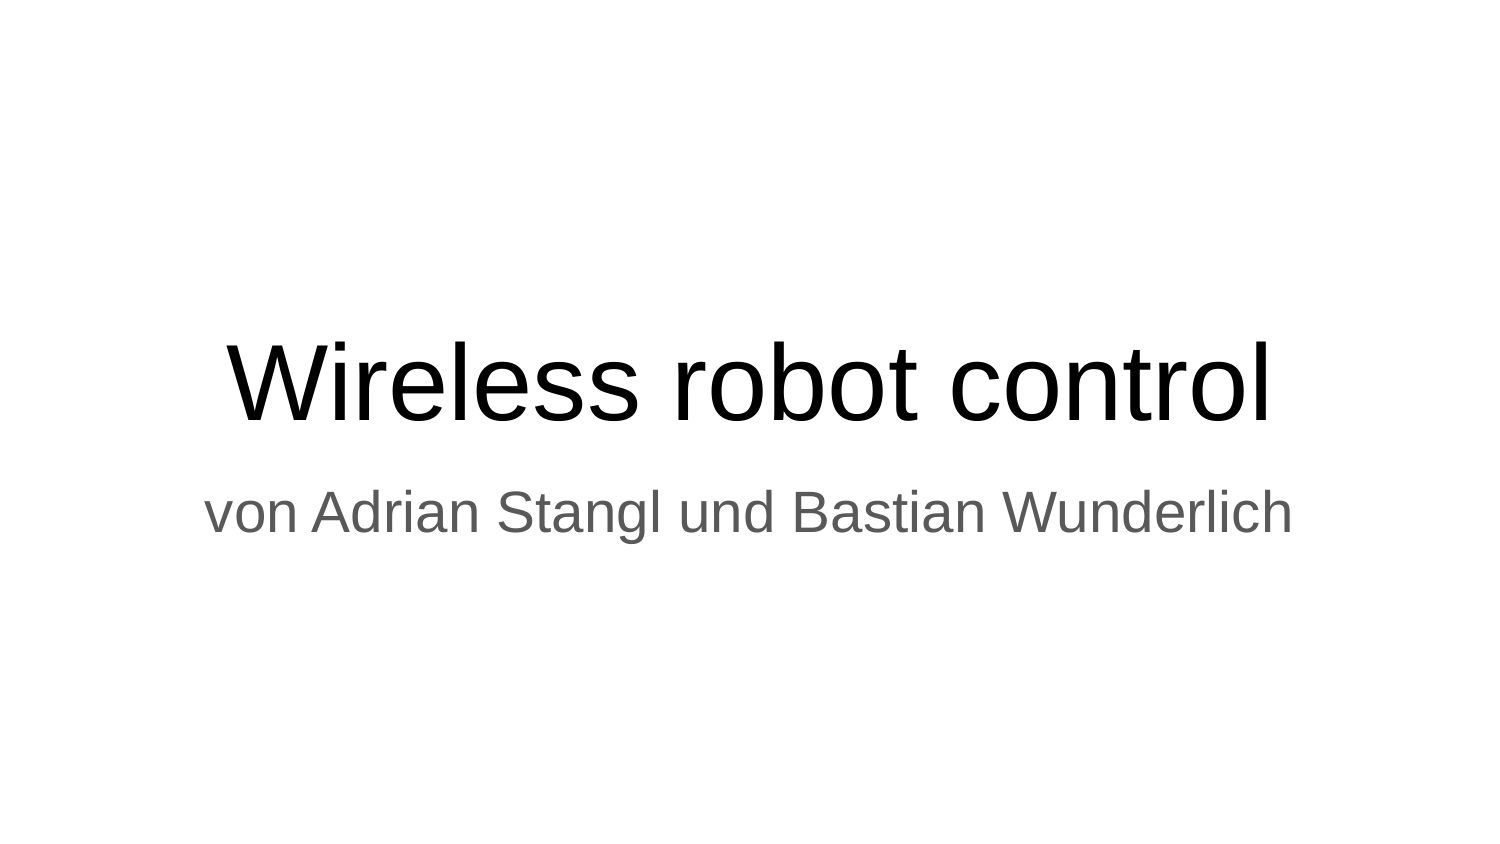

# Wireless robot control
von Adrian Stangl und Bastian Wunderlich